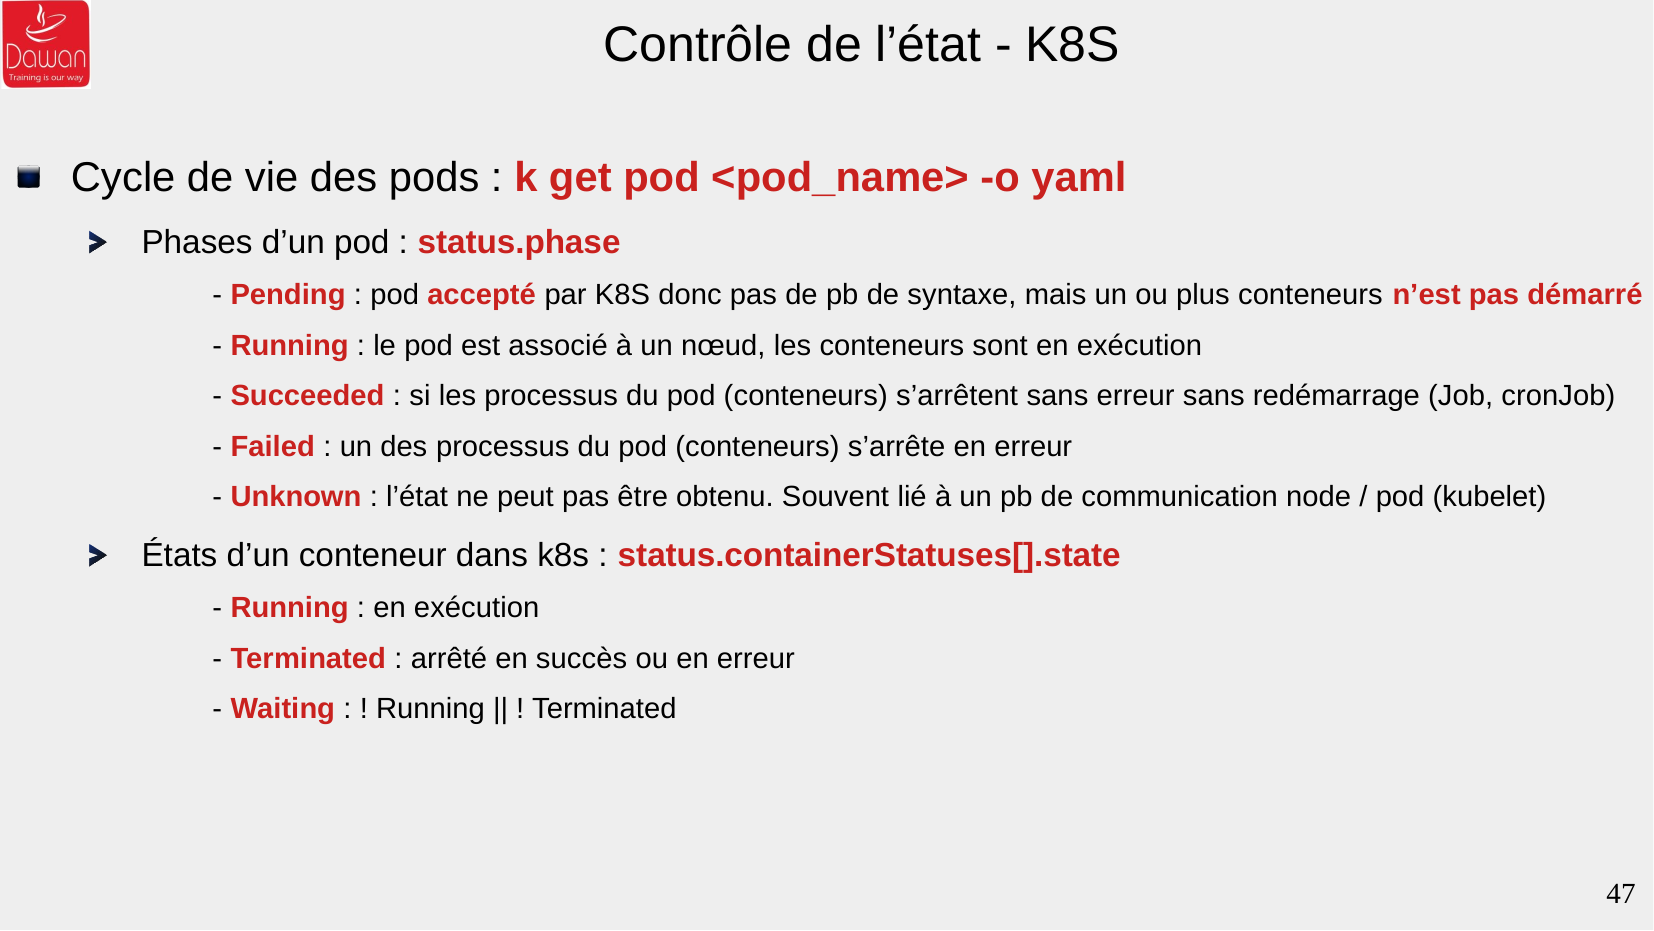

# Contrôle de l’état - K8S
Cycle de vie des pods : k get pod <pod_name> -o yaml
Phases d’un pod : status.phase
- Pending : pod accepté par K8S donc pas de pb de syntaxe, mais un ou plus conteneurs n’est pas démarré
- Running : le pod est associé à un nœud, les conteneurs sont en exécution
- Succeeded : si les processus du pod (conteneurs) s’arrêtent sans erreur sans redémarrage (Job, cronJob)
- Failed : un des processus du pod (conteneurs) s’arrête en erreur
- Unknown : l’état ne peut pas être obtenu. Souvent lié à un pb de communication node / pod (kubelet)
États d’un conteneur dans k8s : status.containerStatuses[].state
- Running : en exécution
- Terminated : arrêté en succès ou en erreur
- Waiting : ! Running || ! Terminated
47